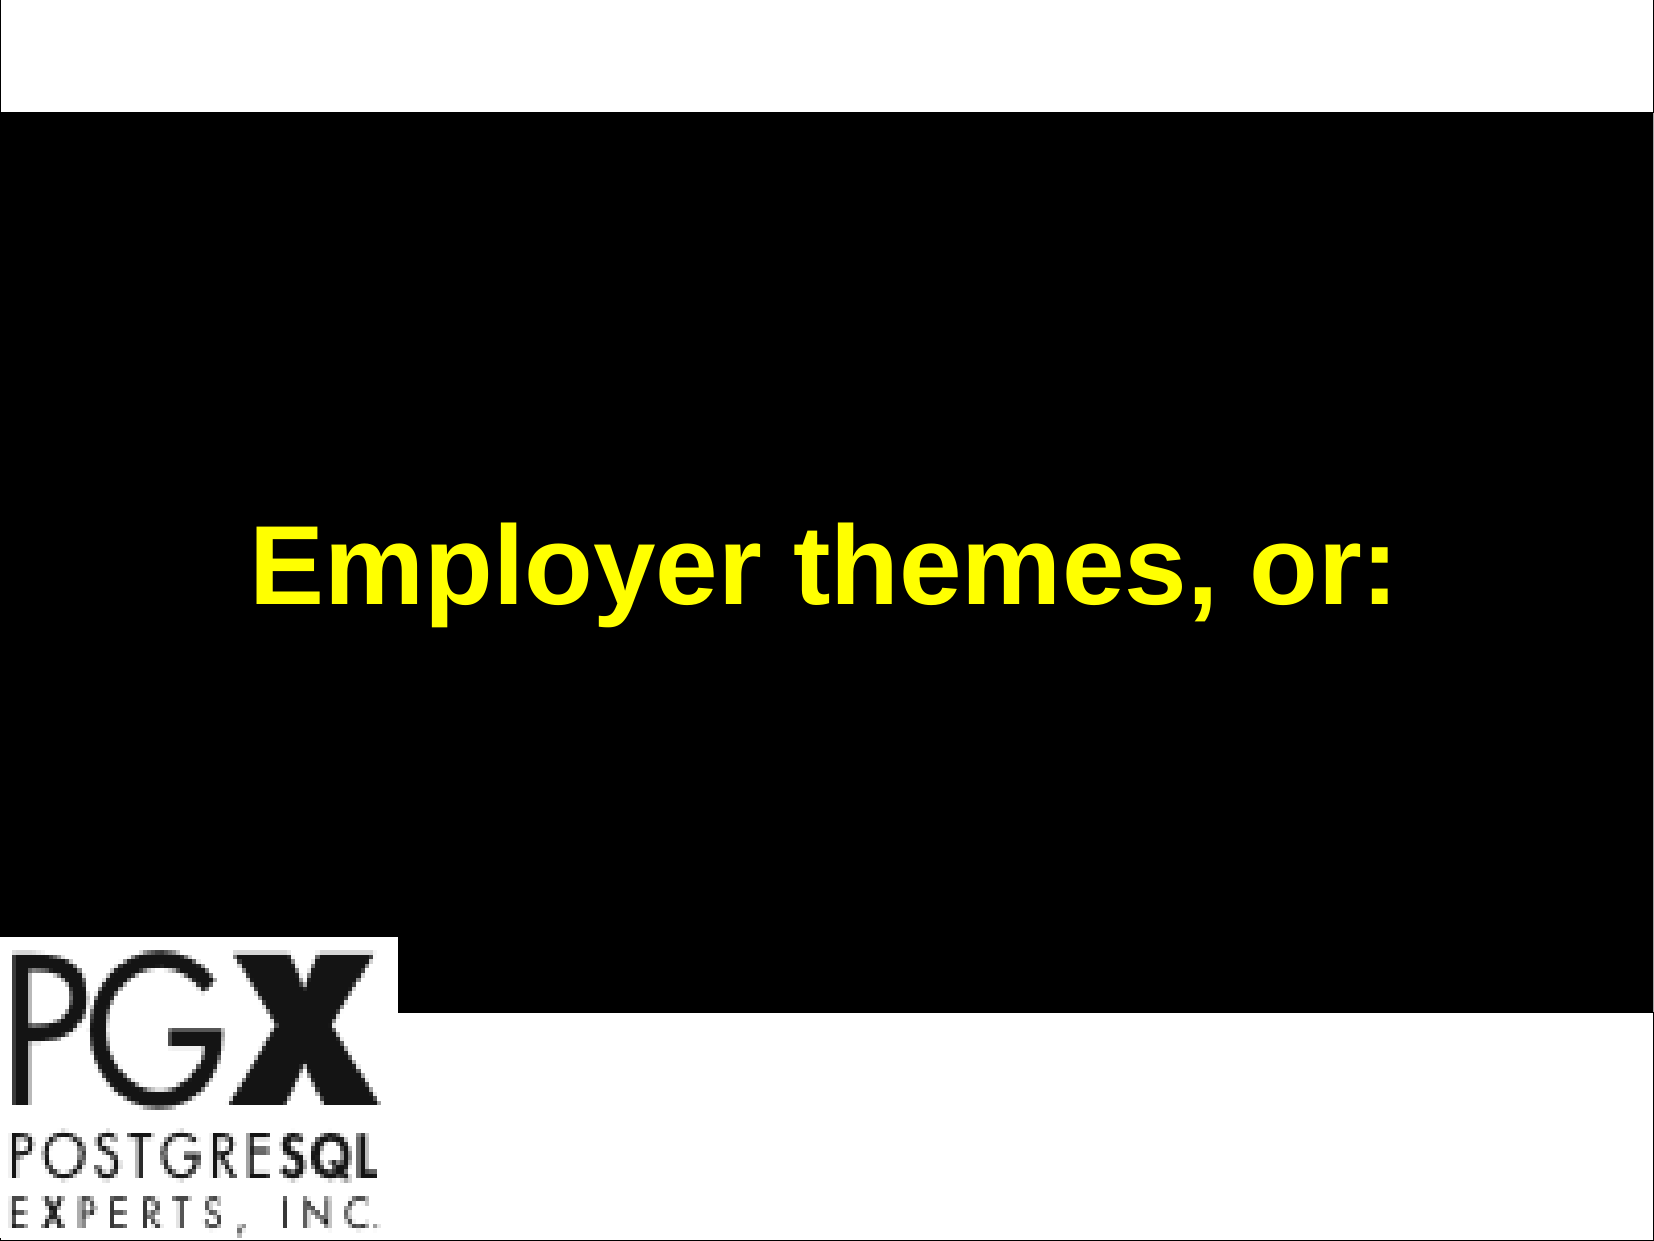

PostgreSQL Experts Inc.
April 16, 2013
Page 45
# Employer themes, or:
www.pgexperts.com
1-888-PG-XPERT
San Francisco, CA
“Sometimes you
just need an expert.”